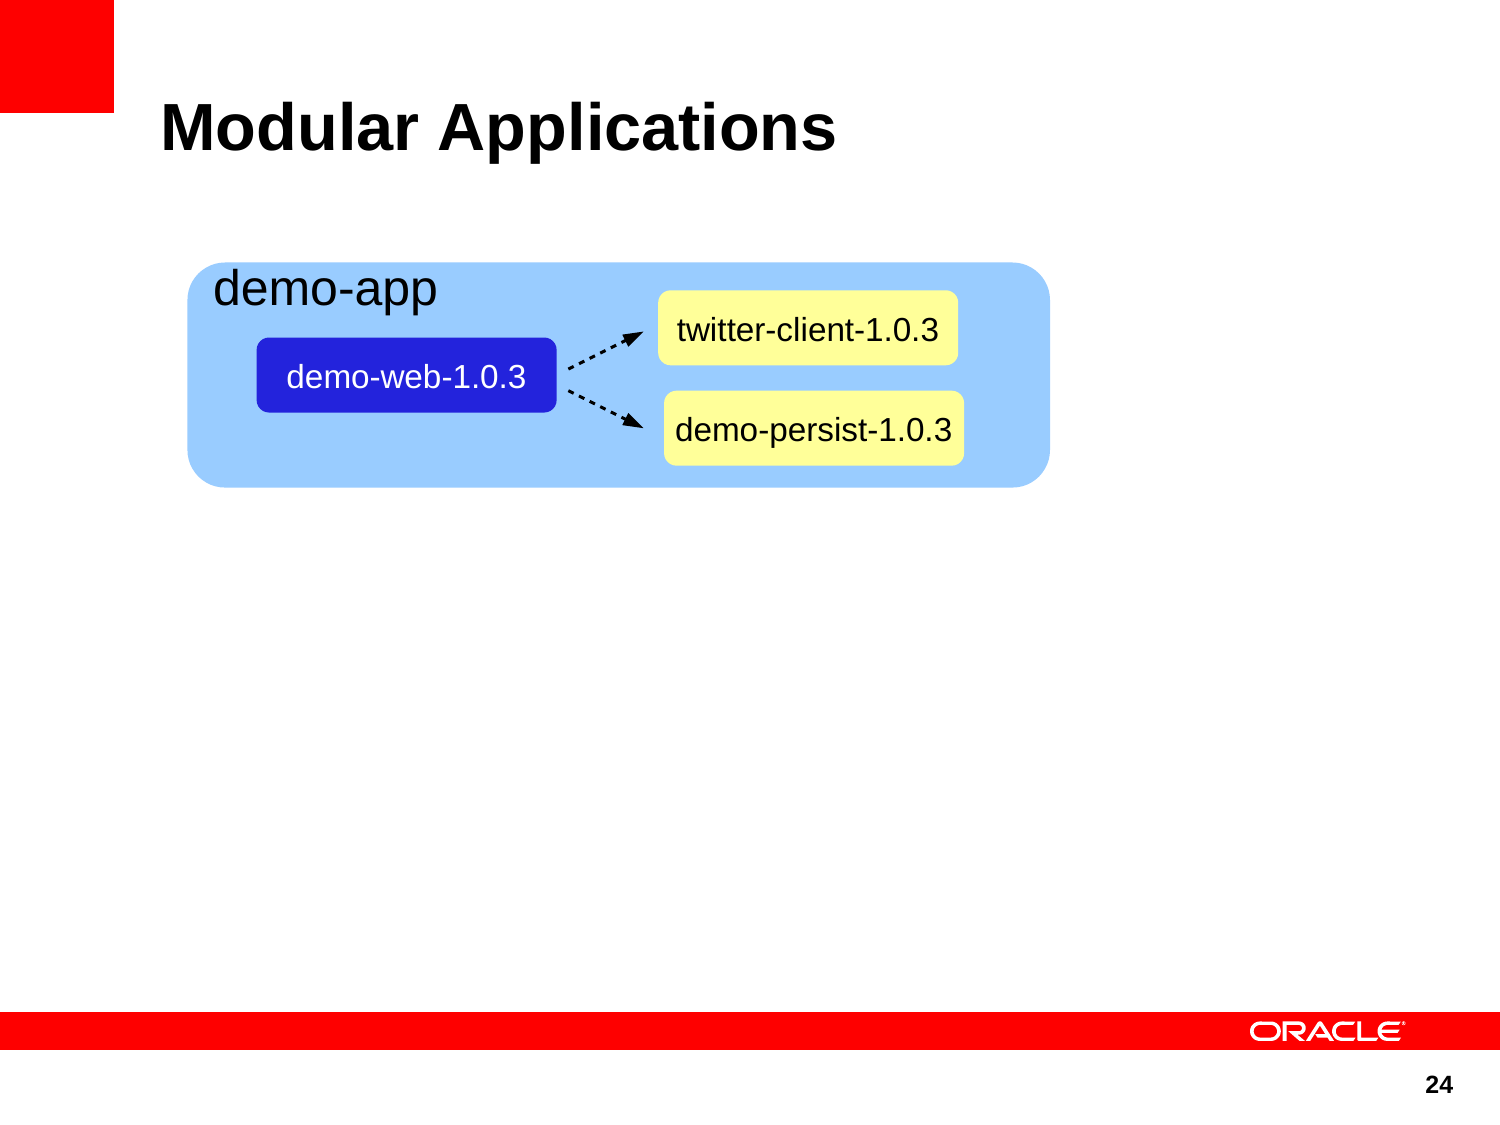

# Modular Applications
demo-app
twitter-client-1.0.3
demo-web-1.0.3
demo-persist-1.0.3